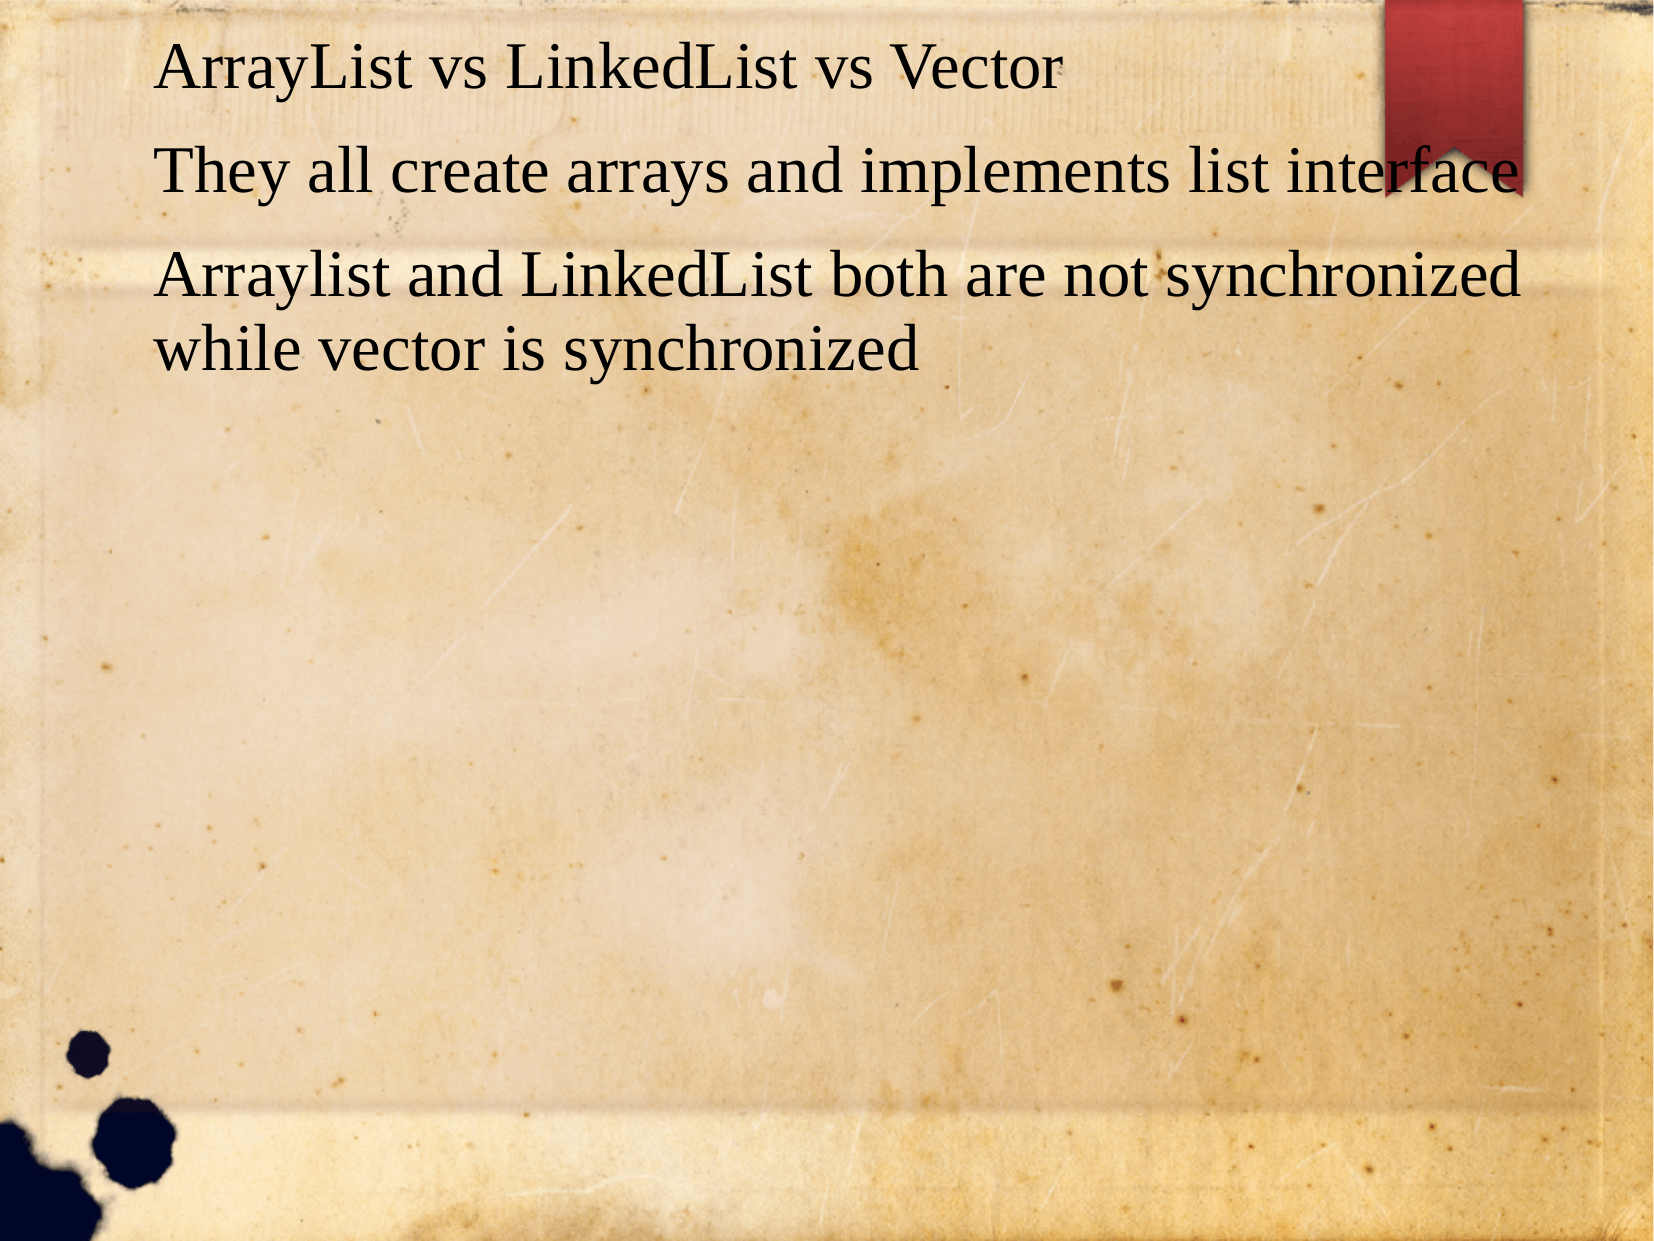

# ArrayList vs LinkedList vs Vector
They all create arrays and implements list interface
Arraylist and LinkedList both are not synchronized while vector is synchronized